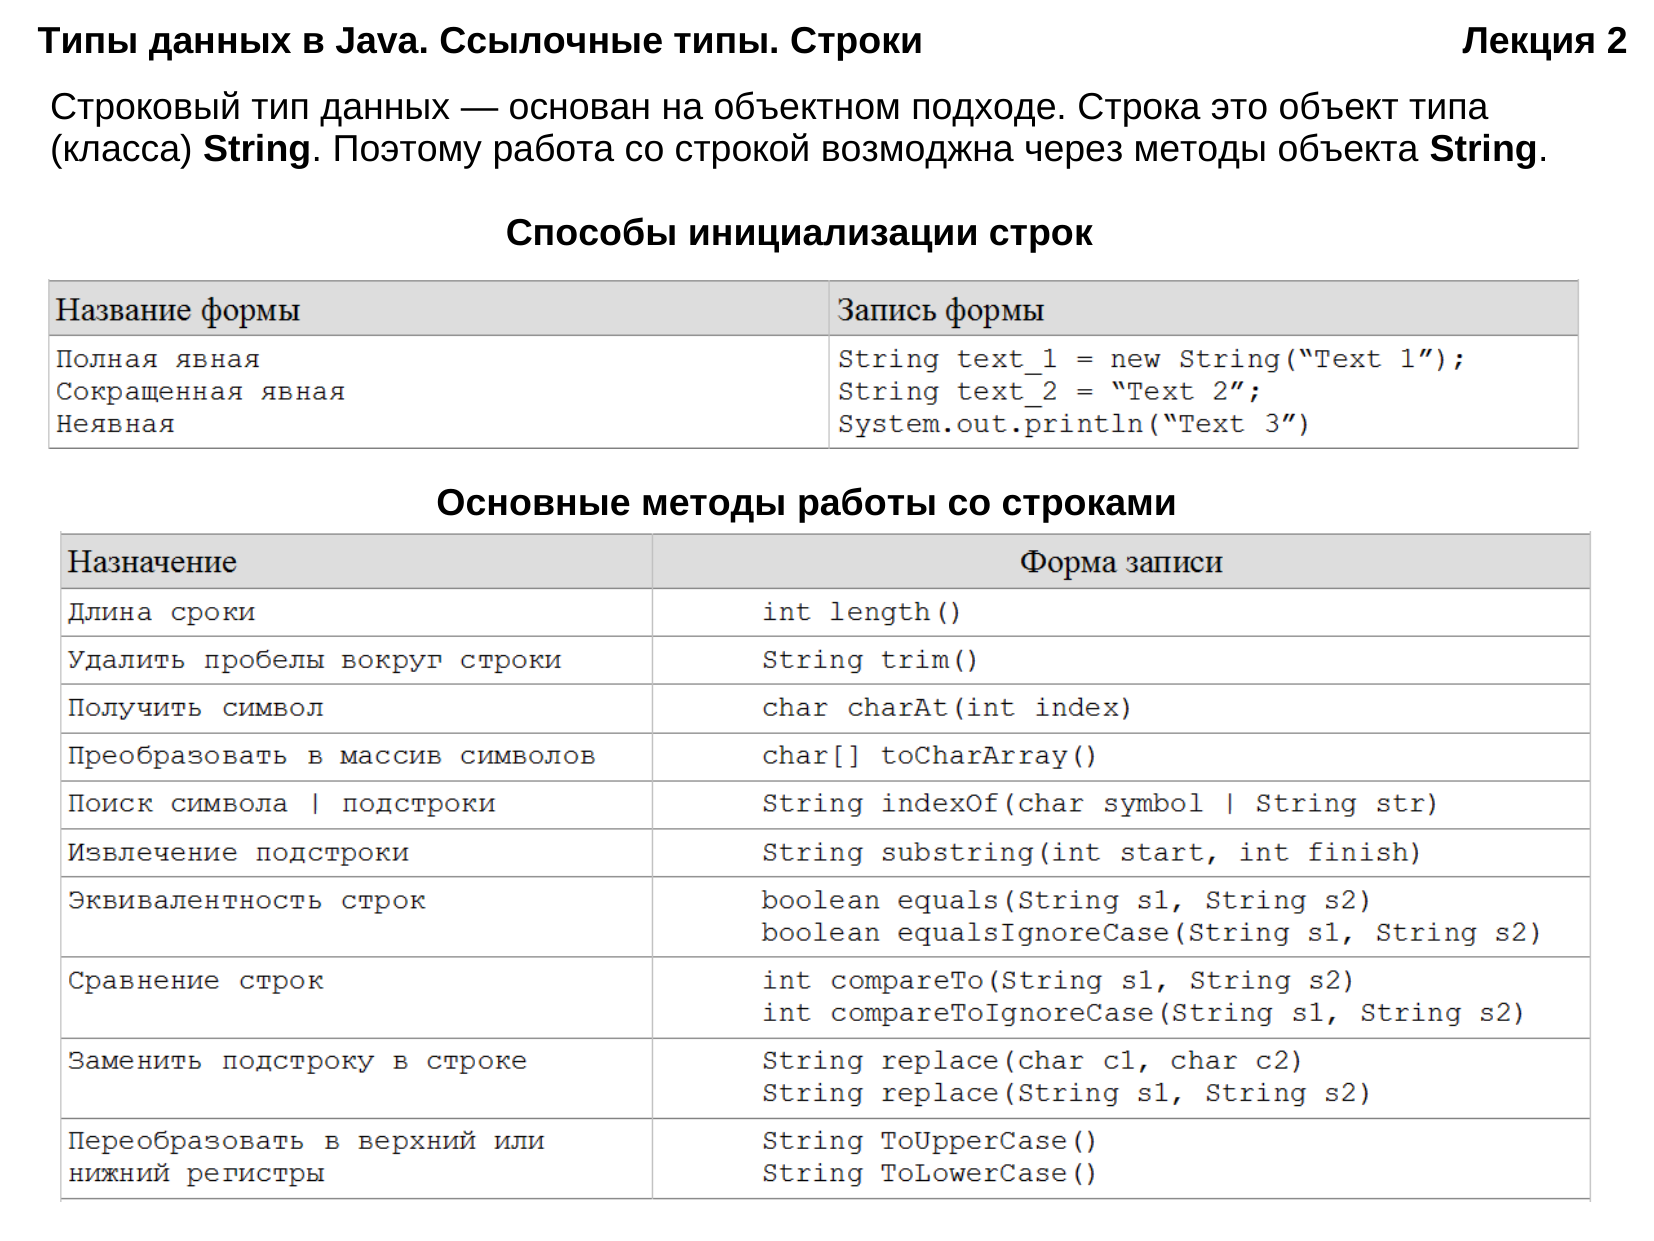

Типы данных в Java. Ссылочные типы. Строки					Лекция 2
Строковый тип данных — основан на объектном подходе. Строка это объект типа
(класса) String. Поэтому работа со строкой возмоджна через методы объекта String.
Способы инициализации строк
Основные методы работы со строками